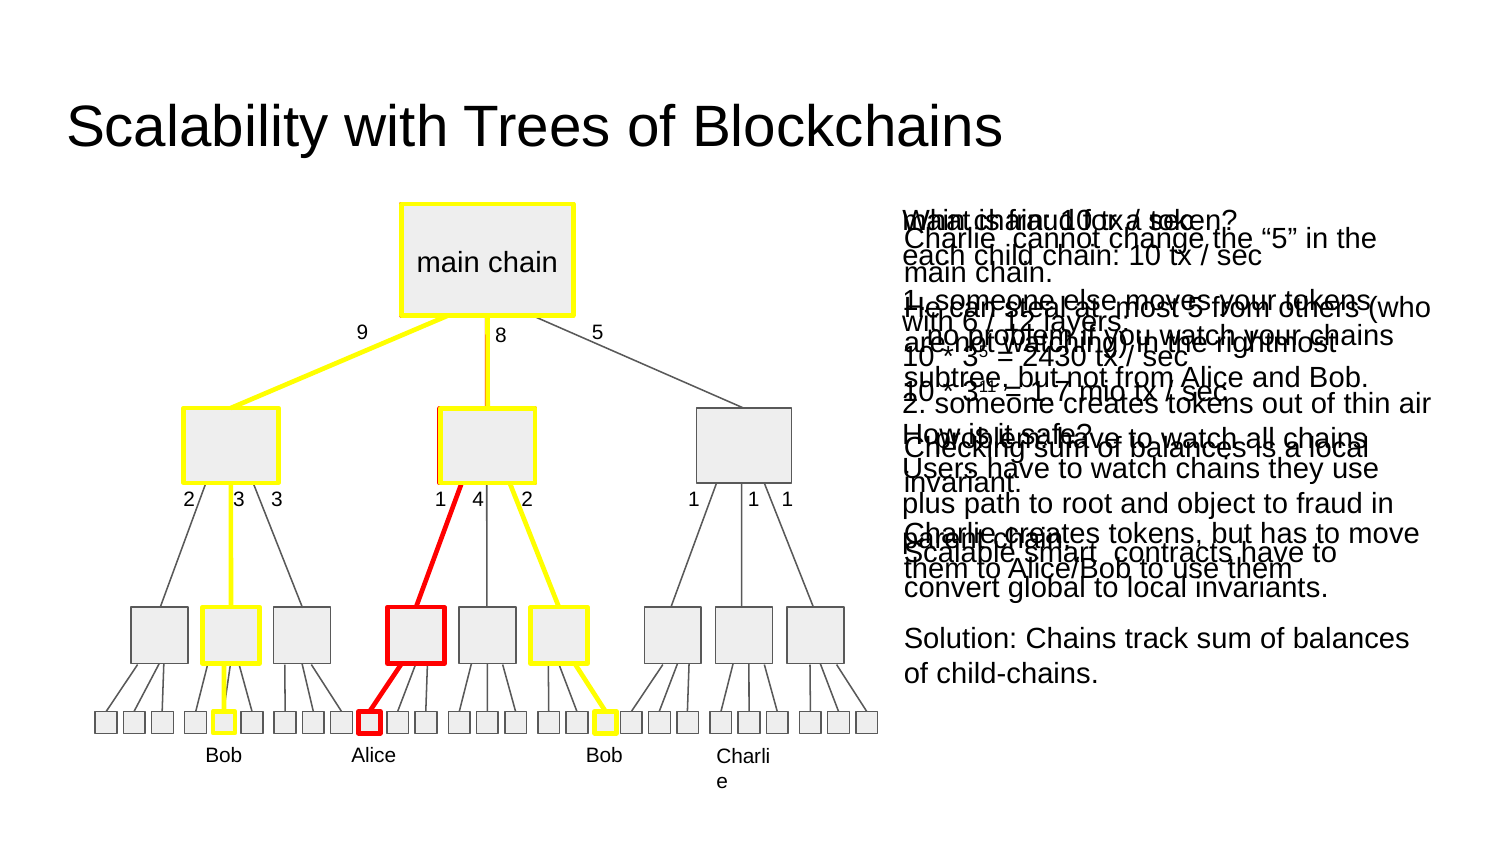

# Scalability with Trees of Blockchains
What is fraud for a token?
main chain: 10 tx / sec
each child chain: 10 tx / sec
Charlie cannot change the “5” in the main chain.
He can steal at most 5 from others (who are not watching) in the rightmost subtree, but not from Alice and Bob.
Checking sum of balances is a local invariant.
Scalable smart contracts have to convert global to local invariants.
main chain
1. someone else moves your tokens
 no problem if you watch your chains
with 6 / 12 layers:
10 * 35 = 2430 tx / sec
10 * 311 = 1.7 mio tx / sec
9
5
8
2. someone creates tokens out of thin air
 problem: have to watch all chains
How is it safe?
Users have to watch chains they use plus path to root and object to fraud in parent chain.
2
3
3
1
4
2
1
1
1
Charlie creates tokens, but has to move them to Alice/Bob to use them
Solution: Chains track sum of balances of child-chains.
Bob
Alice
Bob
Charlie